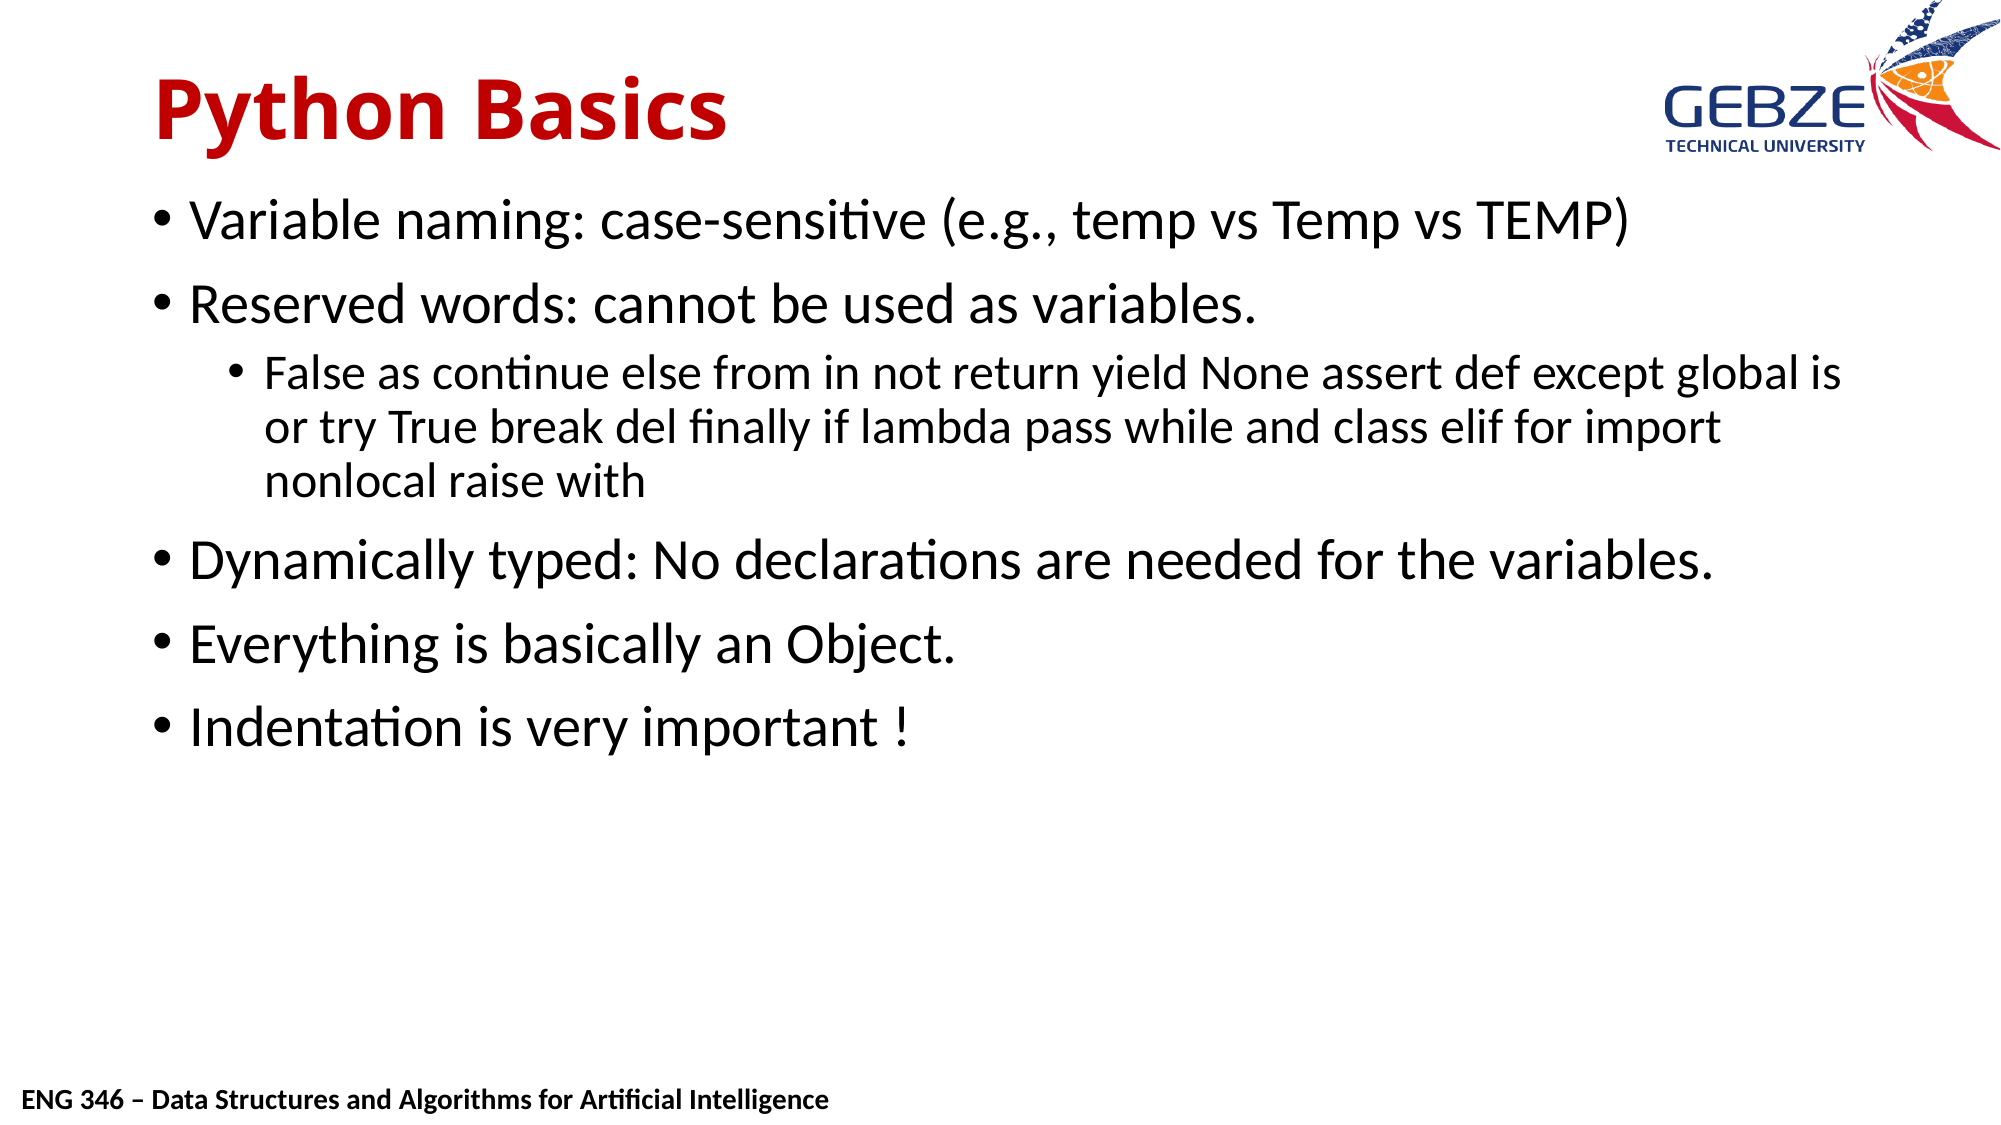

# Python Basics
Variable naming: case-sensitive (e.g., temp vs Temp vs TEMP)
Reserved words: cannot be used as variables.
False as continue else from in not return yield None assert def except global is or try True break del finally if lambda pass while and class elif for import nonlocal raise with
Dynamically typed: No declarations are needed for the variables.
Everything is basically an Object.
Indentation is very important !